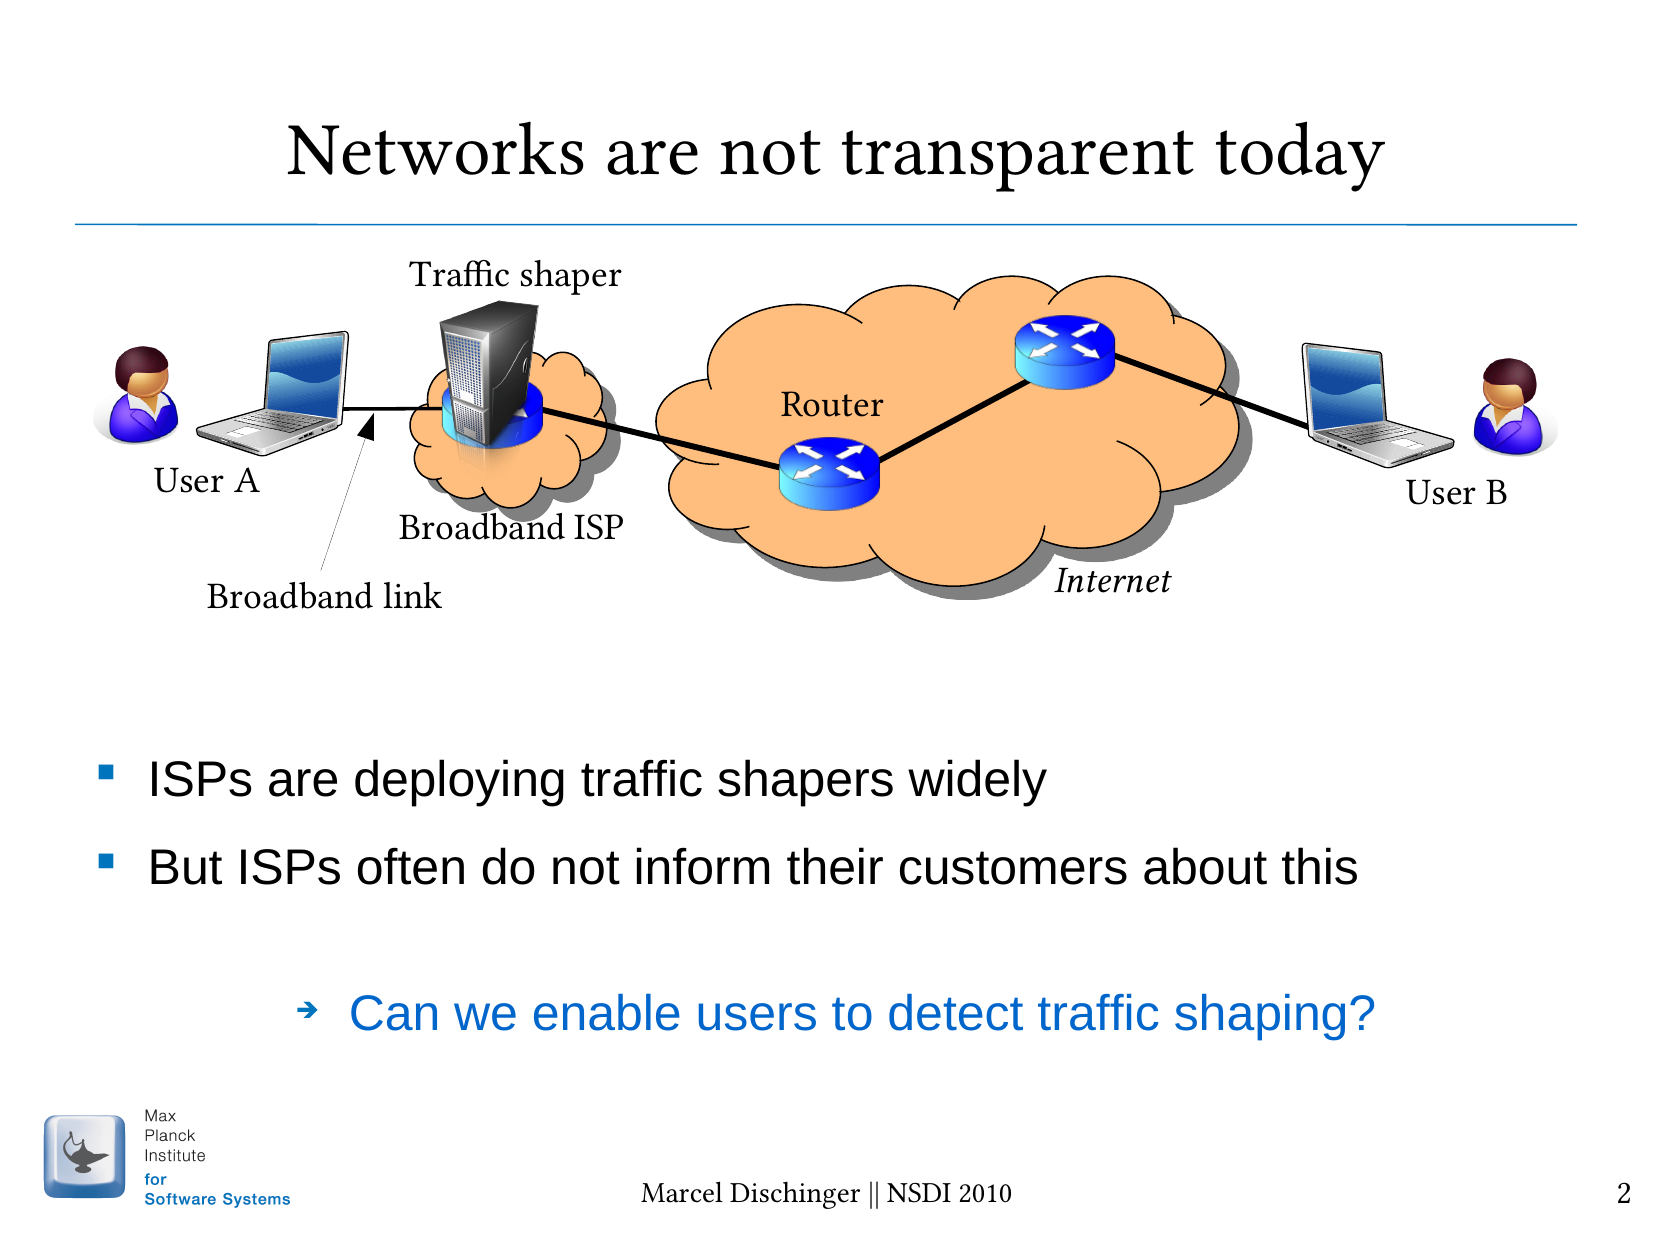

# Networks are not transparent today
Traffic shaper
User A
User B
Router
Broadband link
Broadband ISP
Internet
ISPs are deploying traffic shapers widely
But ISPs often do not inform their customers about this
Can we enable users to detect traffic shaping?